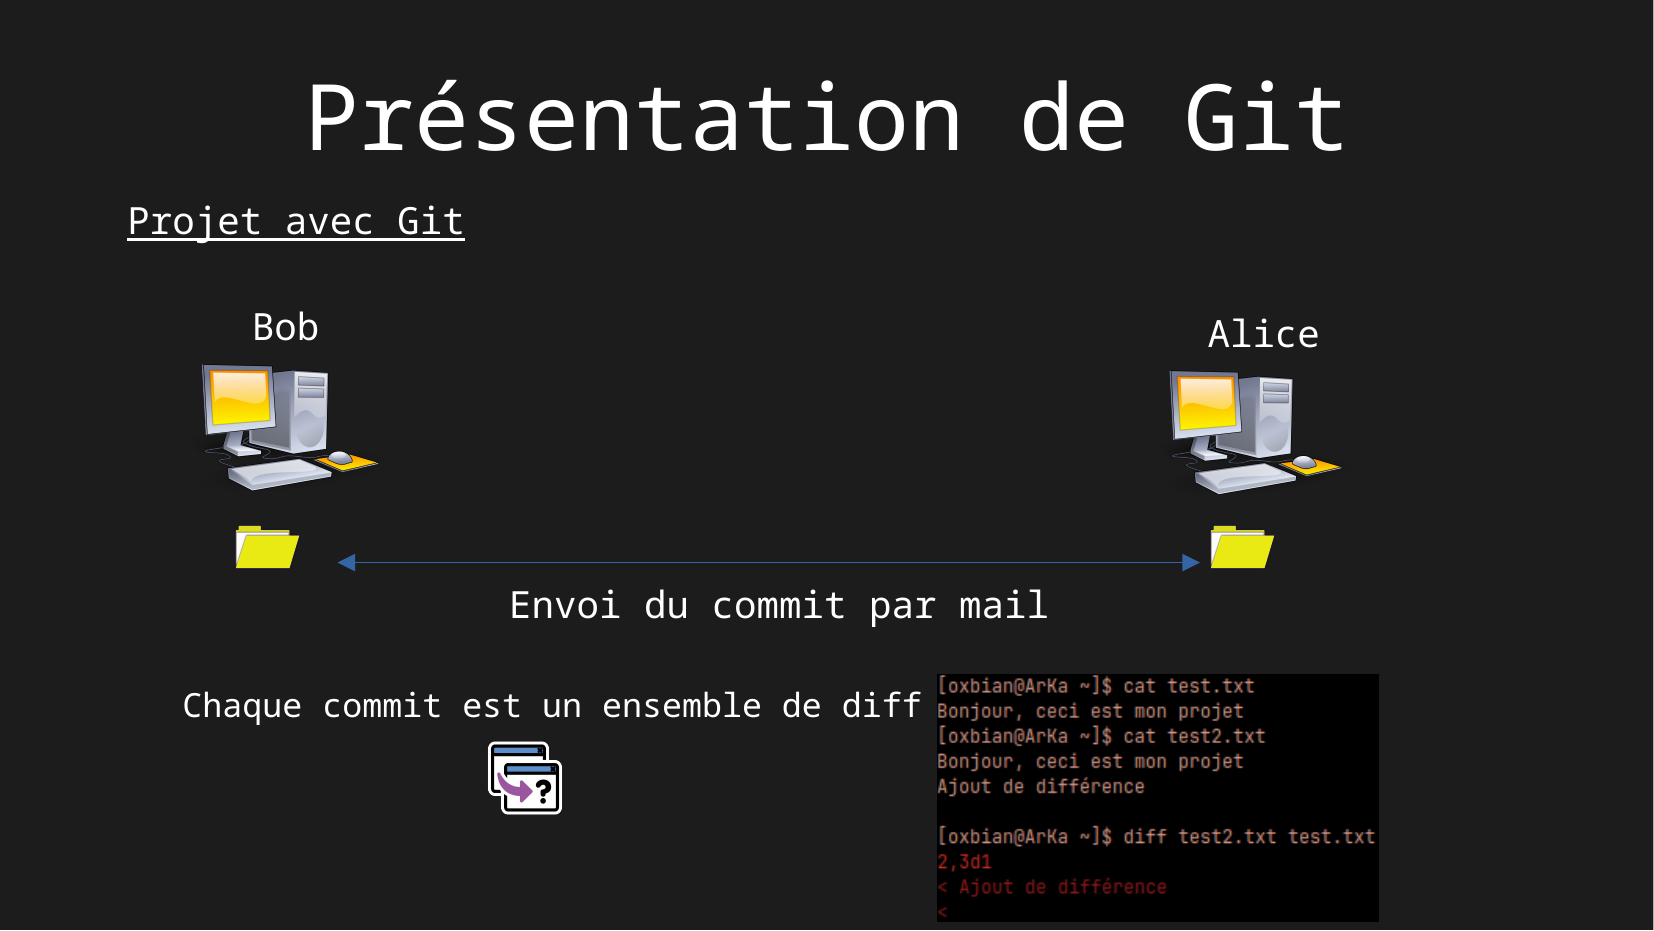

# Présentation de Git
Projet avec Git
Bob
Alice
Envoi du commit par mail
Chaque commit est un ensemble de diff